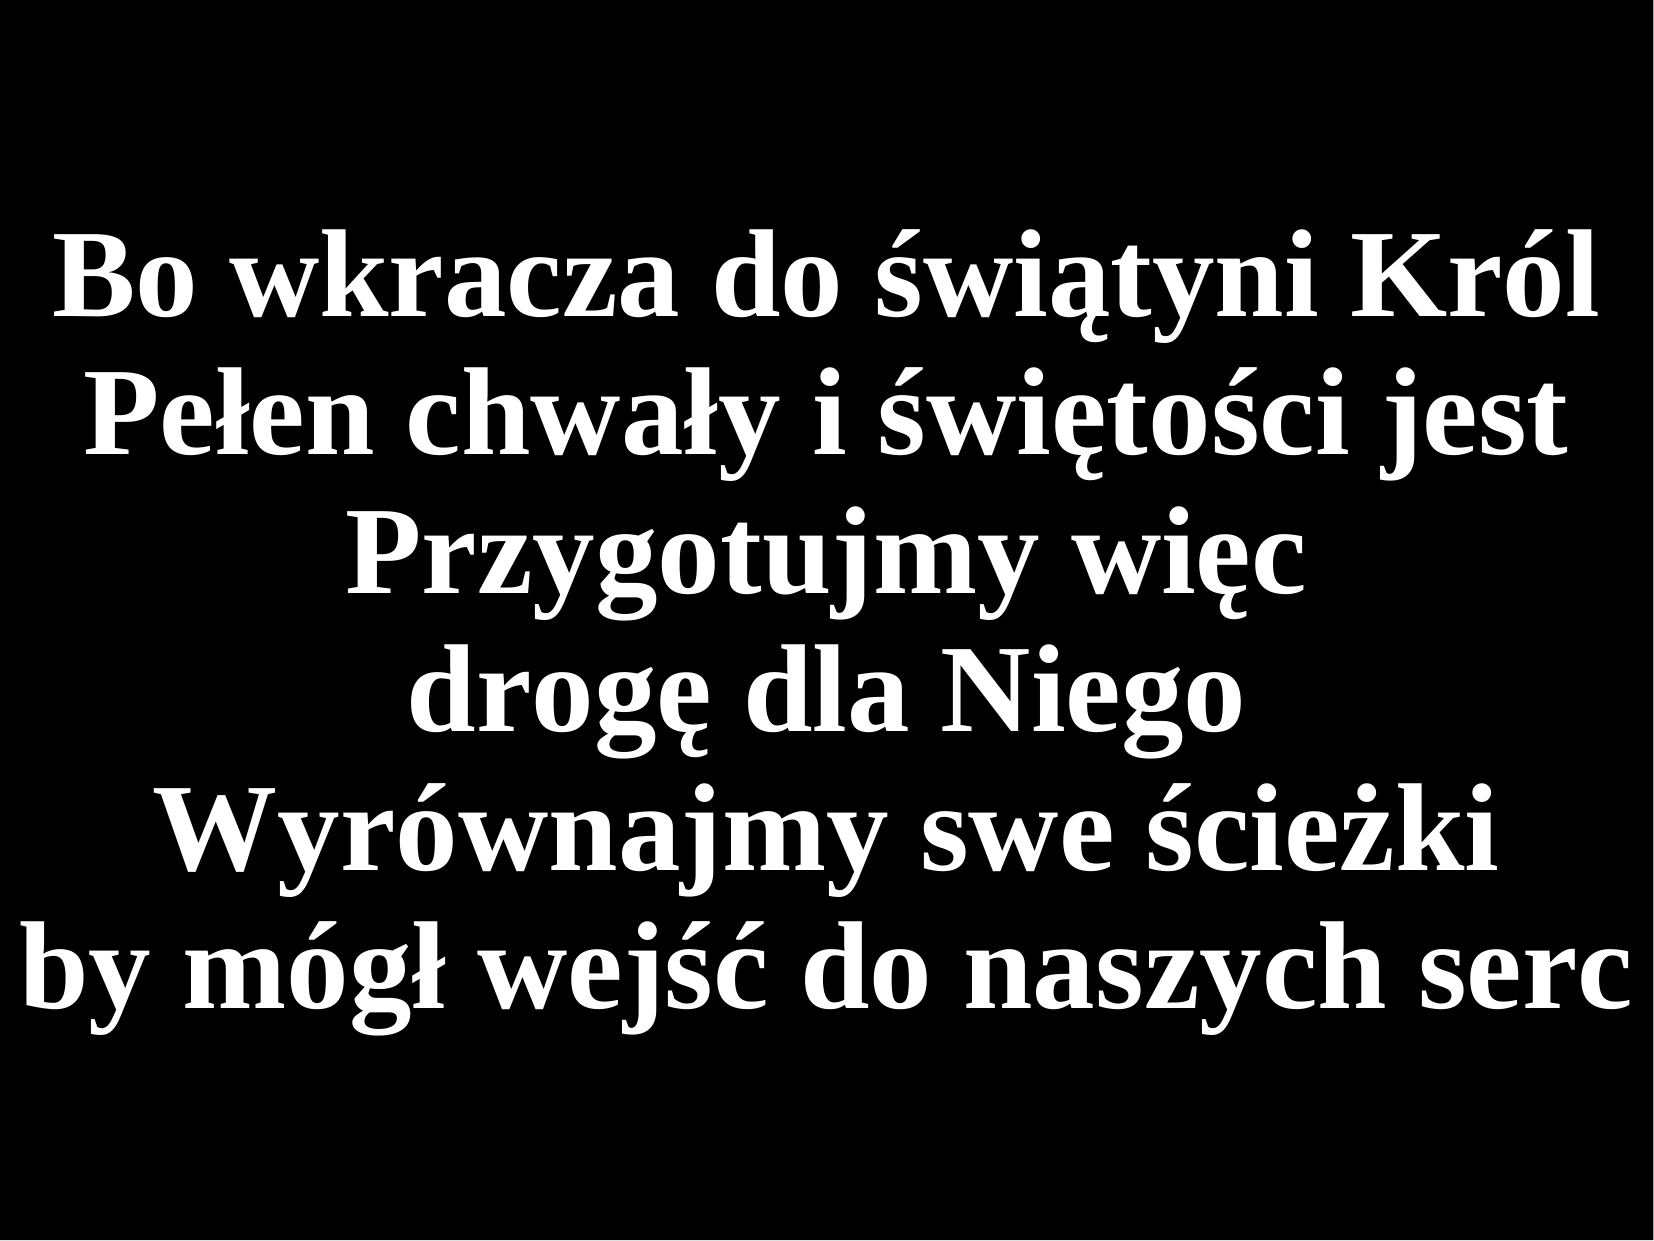

# Bo wkracza do świątyni Król Pełen chwały i świętości jest Przygotujmy więc drogę dla Niego Wyrównajmy swe ścieżki by mógł wejść do naszych serc